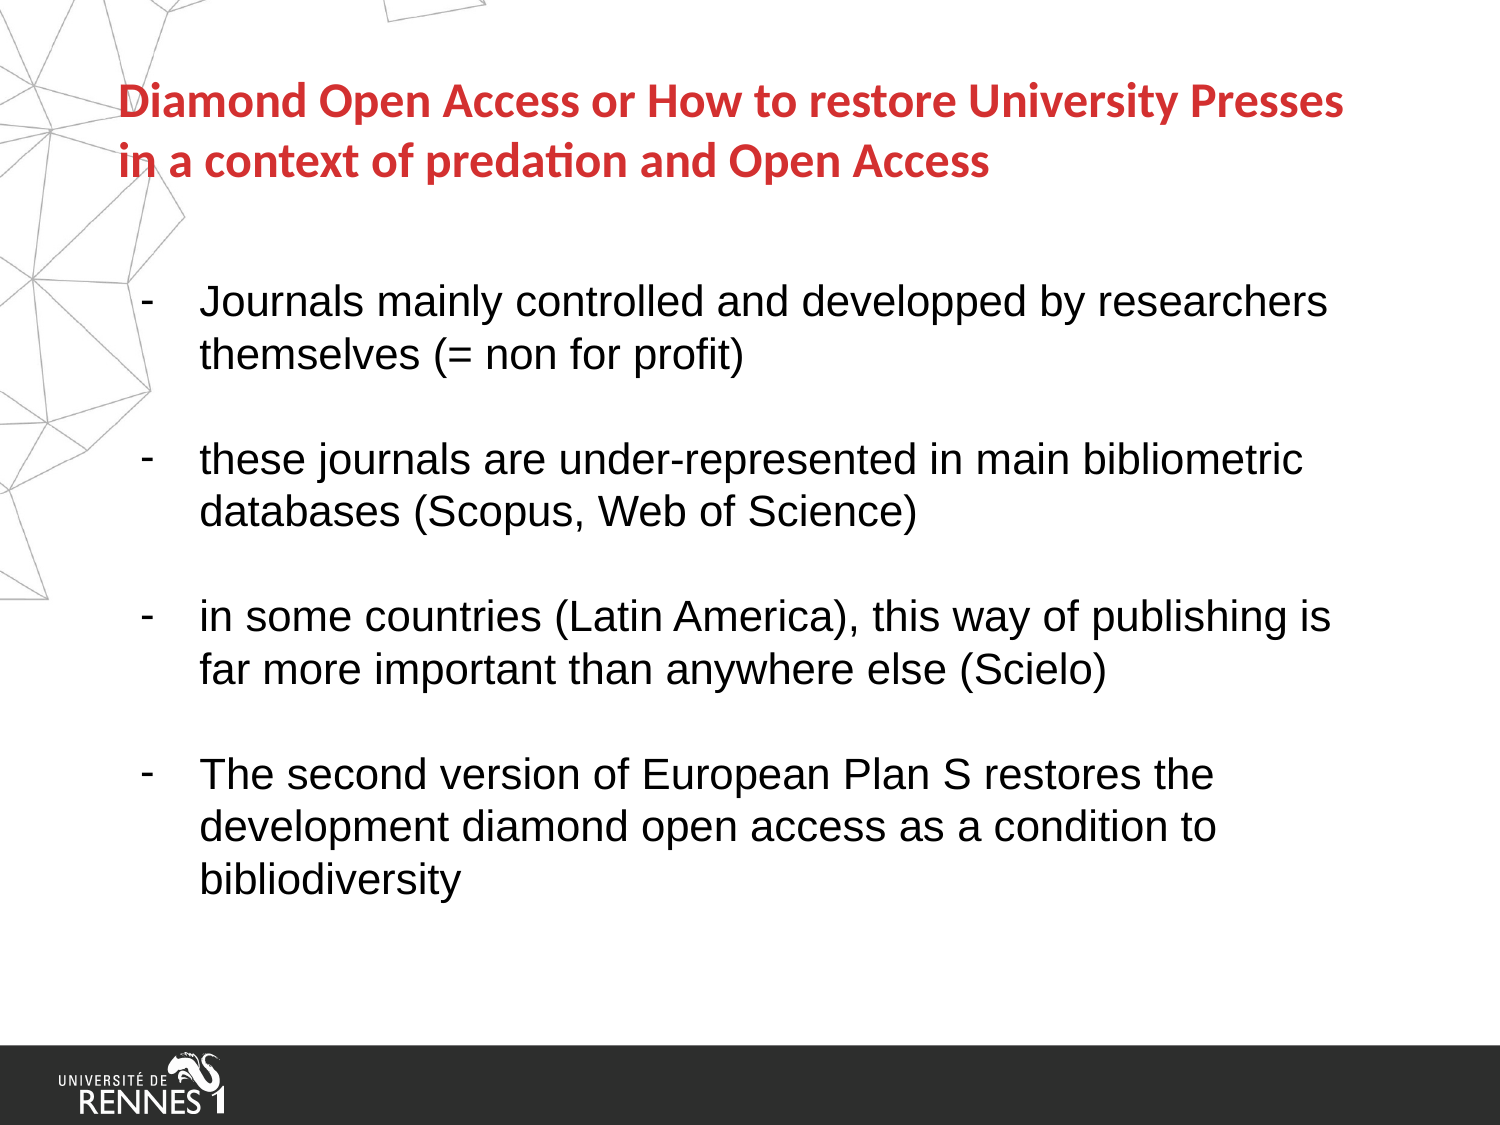

# Diamond Open Access or How to restore University Presses in a context of predation and Open Access
Journals mainly controlled and developped by researchers themselves (= non for profit)
these journals are under-represented in main bibliometric databases (Scopus, Web of Science)
in some countries (Latin America), this way of publishing is far more important than anywhere else (Scielo)
The second version of European Plan S restores the development diamond open access as a condition to bibliodiversity